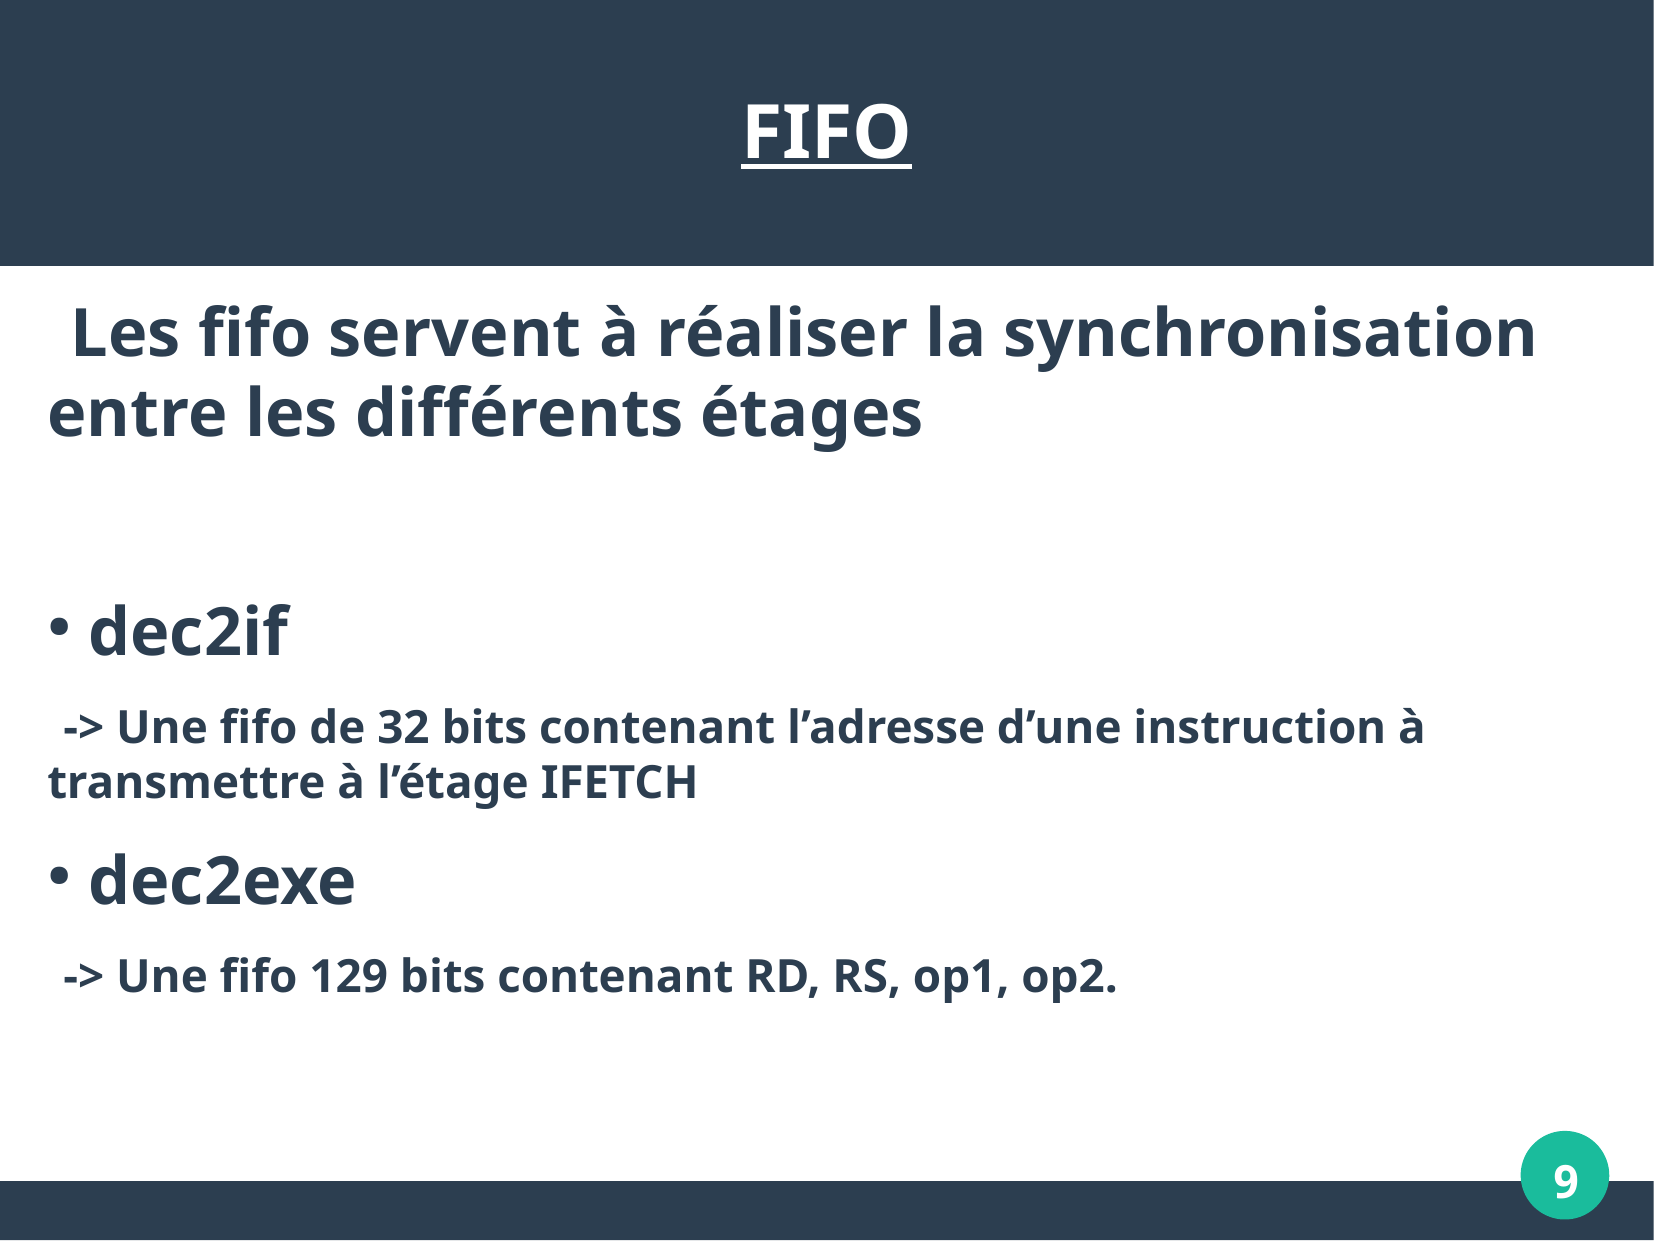

# FIFO
Les fifo servent à réaliser la synchronisation entre les différents étages
 dec2if
-> Une fifo de 32 bits contenant l’adresse d’une instruction à transmettre à l’étage IFETCH
 dec2exe
-> Une fifo 129 bits contenant RD, RS, op1, op2.
9